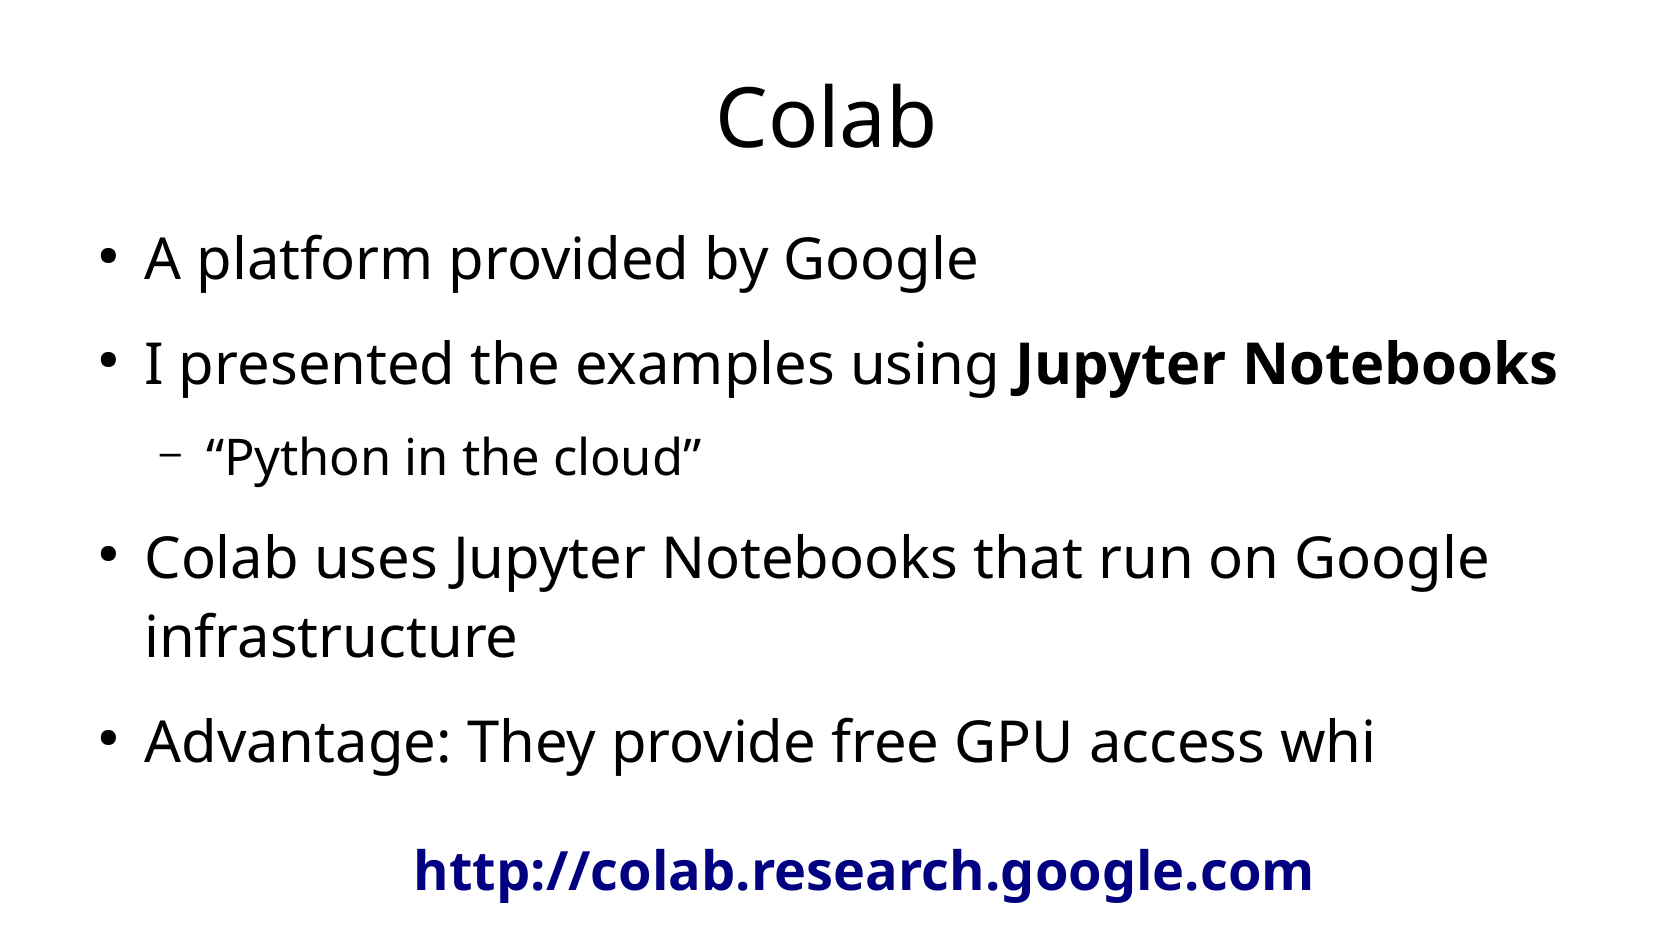

# Colab
A platform provided by Google
I presented the examples using Jupyter Notebooks
“Python in the cloud”
Colab uses Jupyter Notebooks that run on Google infrastructure
Advantage: They provide free GPU access whi
http://colab.research.google.com